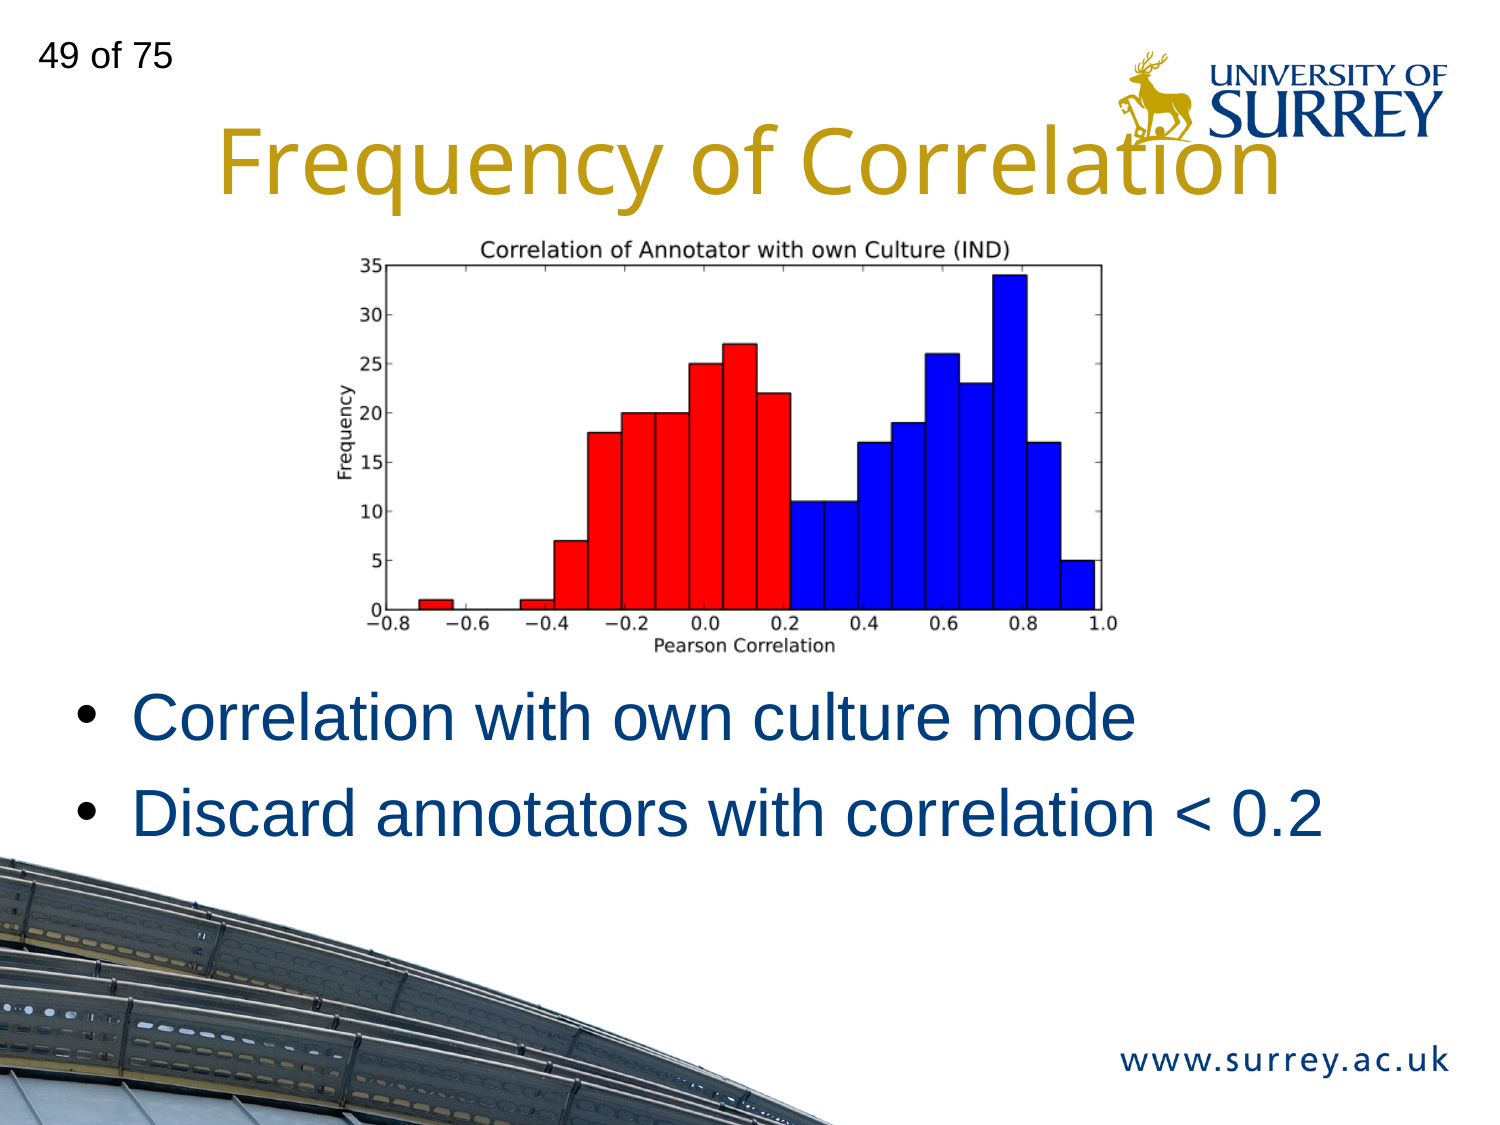

# Frequency of Correlation
Correlation with own culture mode
Discard annotators with correlation < 0.2